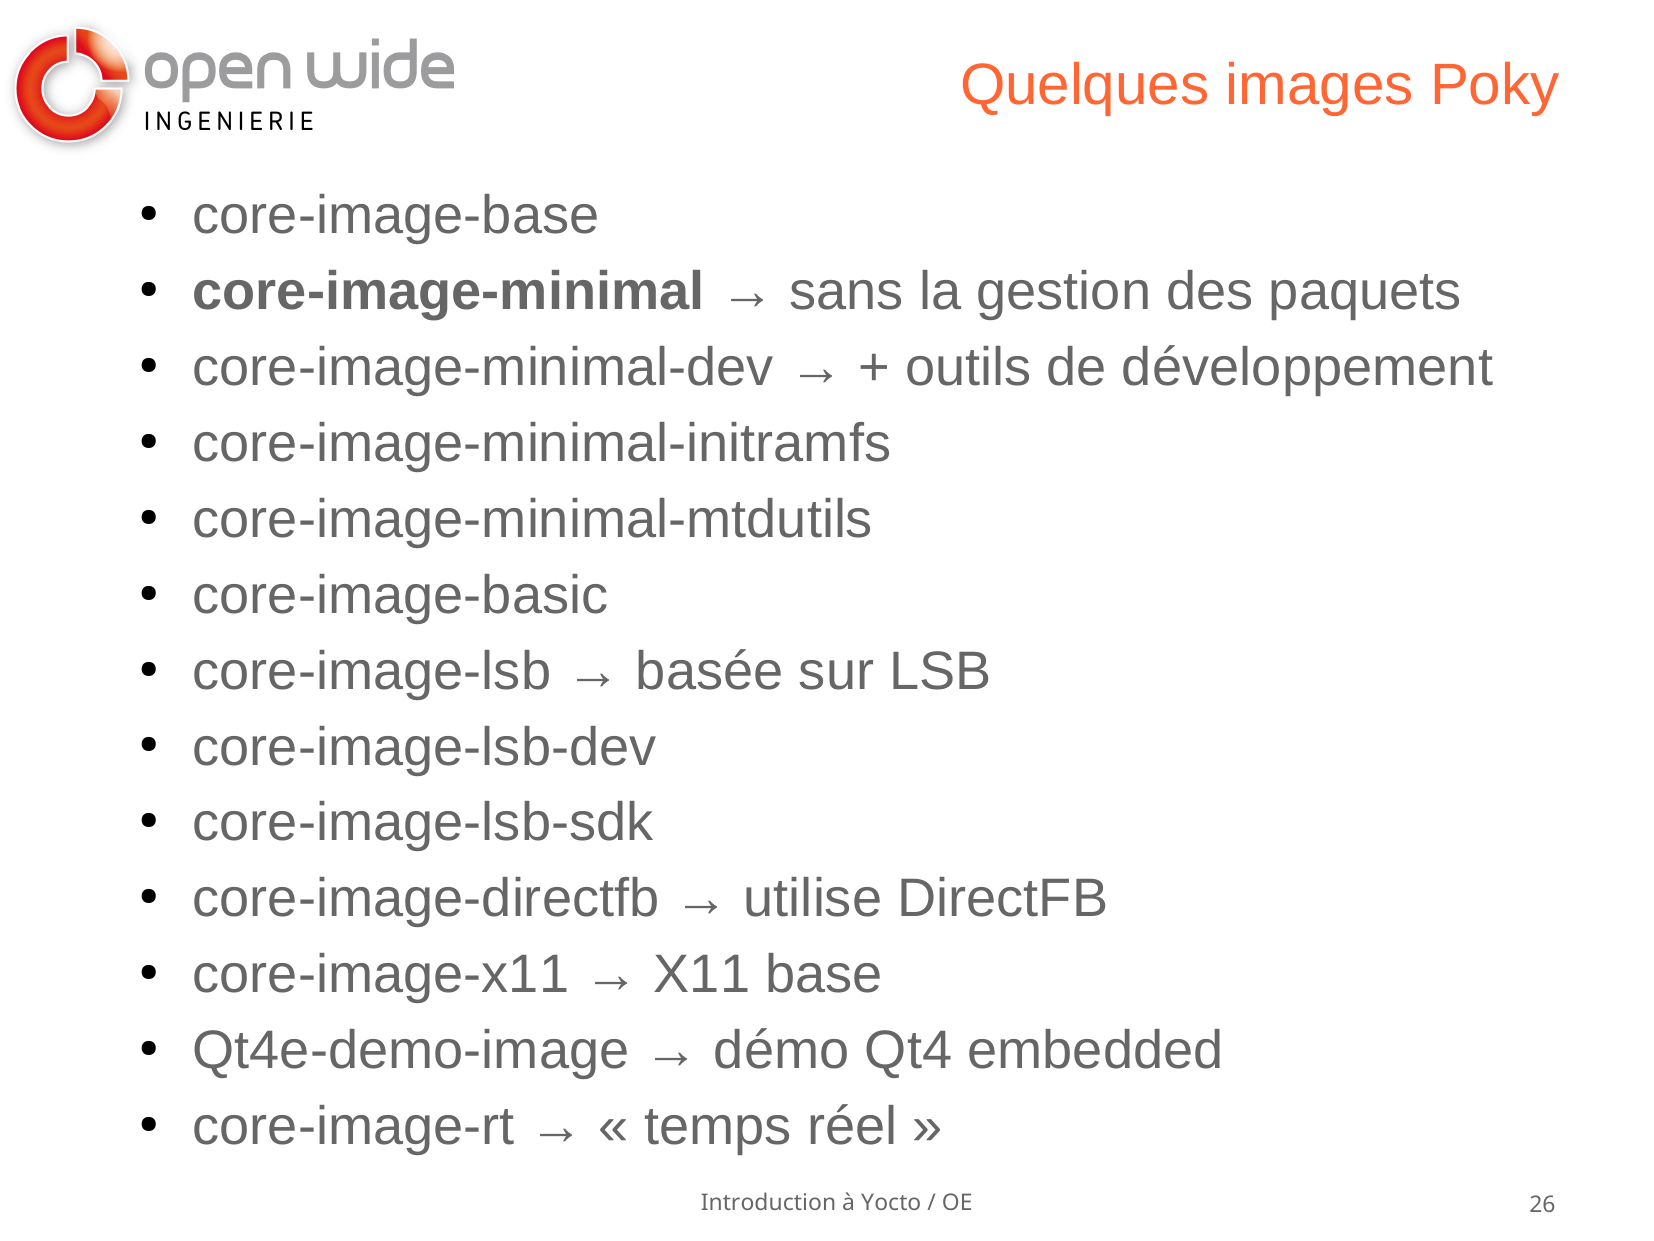

# Quelques images Poky
core-image-base
core-image-minimal → sans la gestion des paquets
core-image-minimal-dev → + outils de développement
core-image-minimal-initramfs
core-image-minimal-mtdutils
core-image-basic
core-image-lsb → basée sur LSB
core-image-lsb-dev
core-image-lsb-sdk
core-image-directfb → utilise DirectFB
core-image-x11 → X11 base
Qt4e-demo-image → démo Qt4 embedded
core-image-rt → « temps réel »